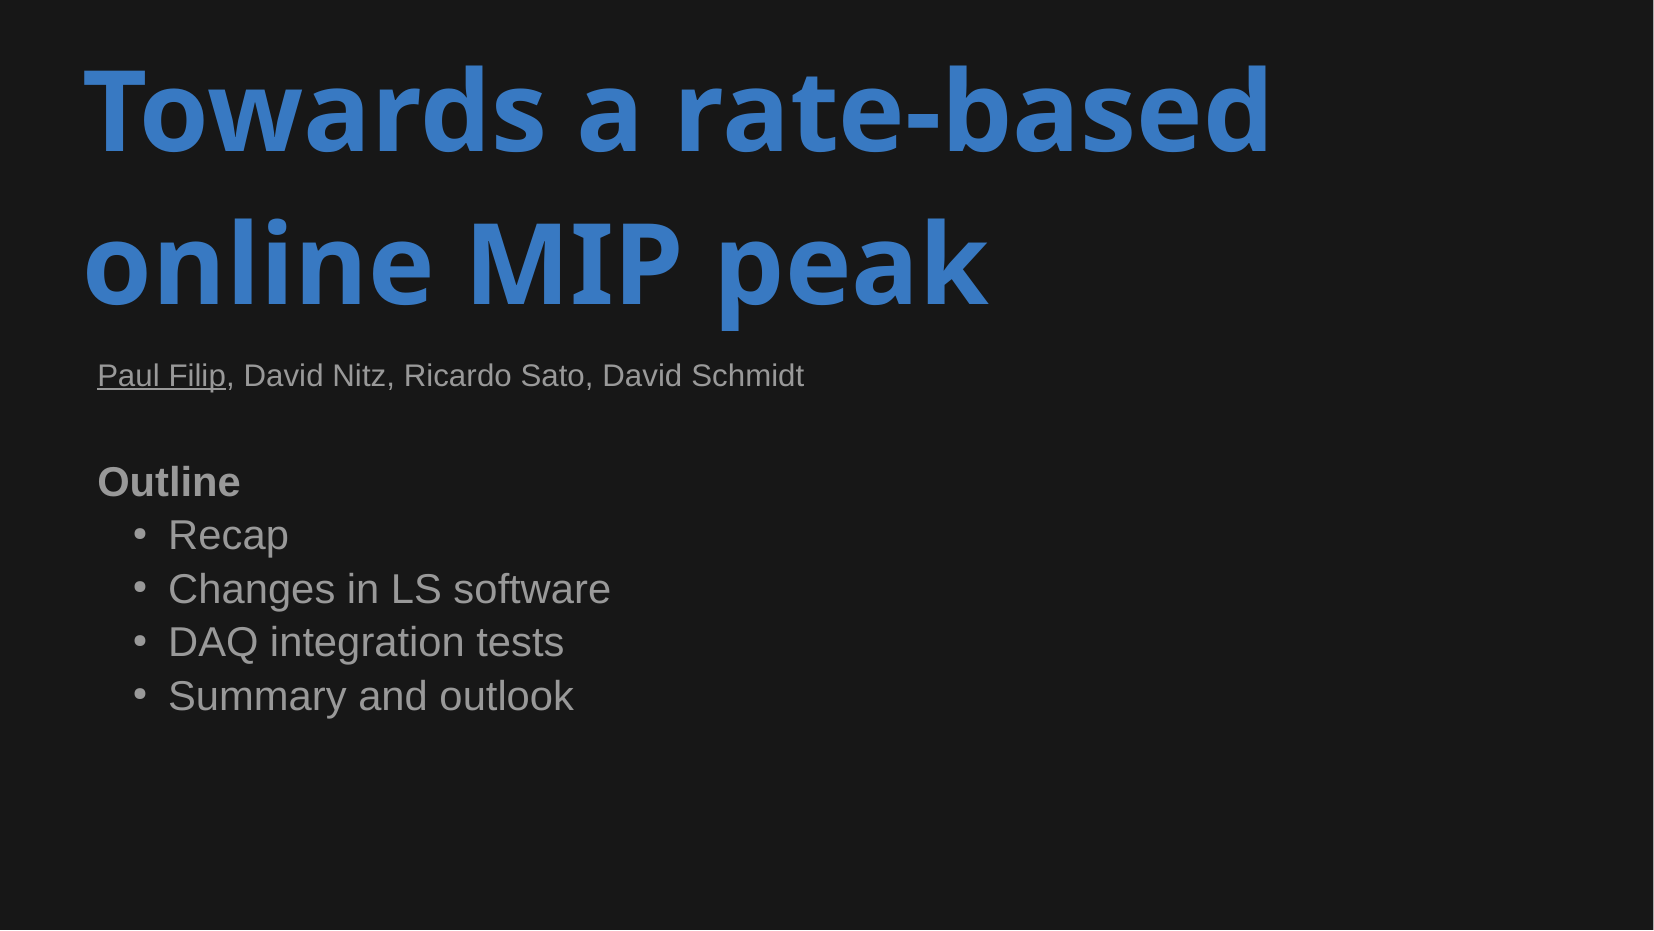

# Towards a rate-based online MIP peak